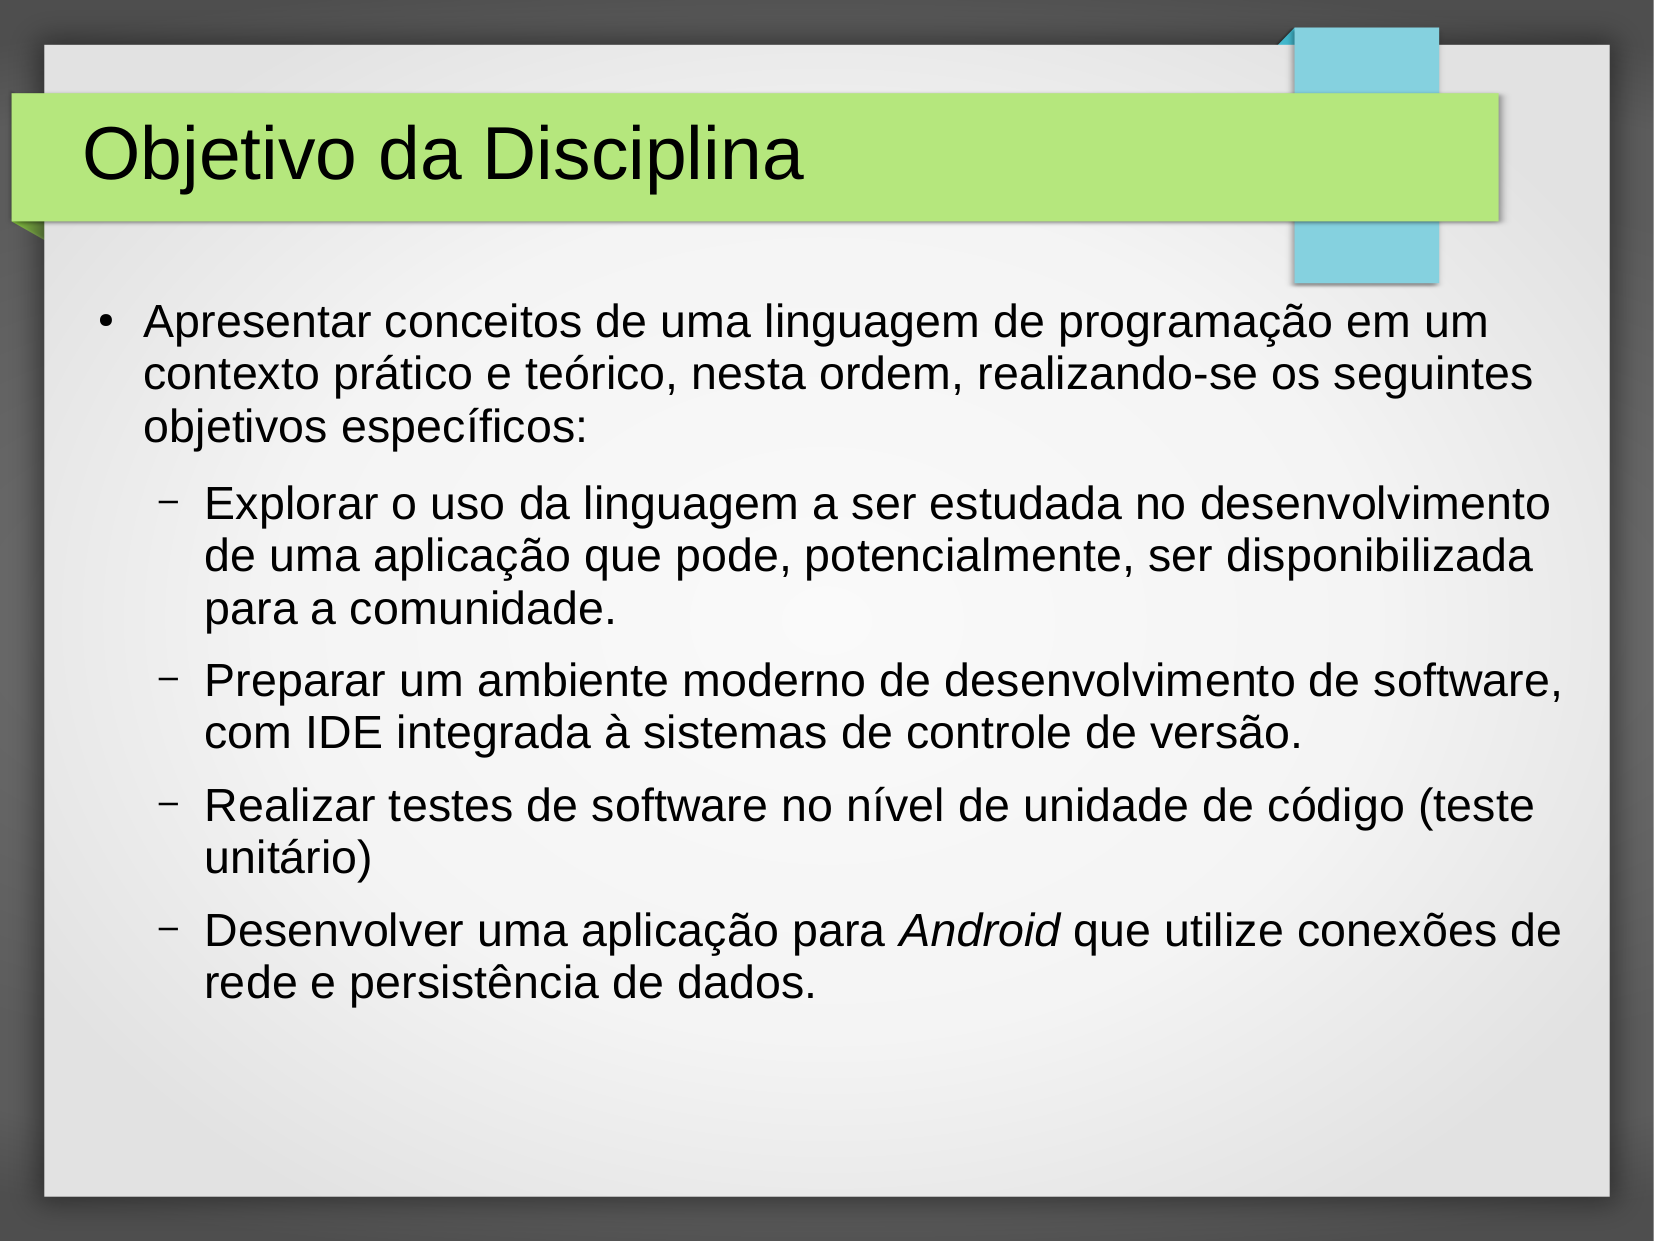

# Objetivo da Disciplina
Apresentar conceitos de uma linguagem de programação em um contexto prático e teórico, nesta ordem, realizando-se os seguintes objetivos específicos:
Explorar o uso da linguagem a ser estudada no desenvolvimento de uma aplicação que pode, potencialmente, ser disponibilizada para a comunidade.
Preparar um ambiente moderno de desenvolvimento de software, com IDE integrada à sistemas de controle de versão.
Realizar testes de software no nível de unidade de código (teste unitário)
Desenvolver uma aplicação para Android que utilize conexões de rede e persistência de dados.